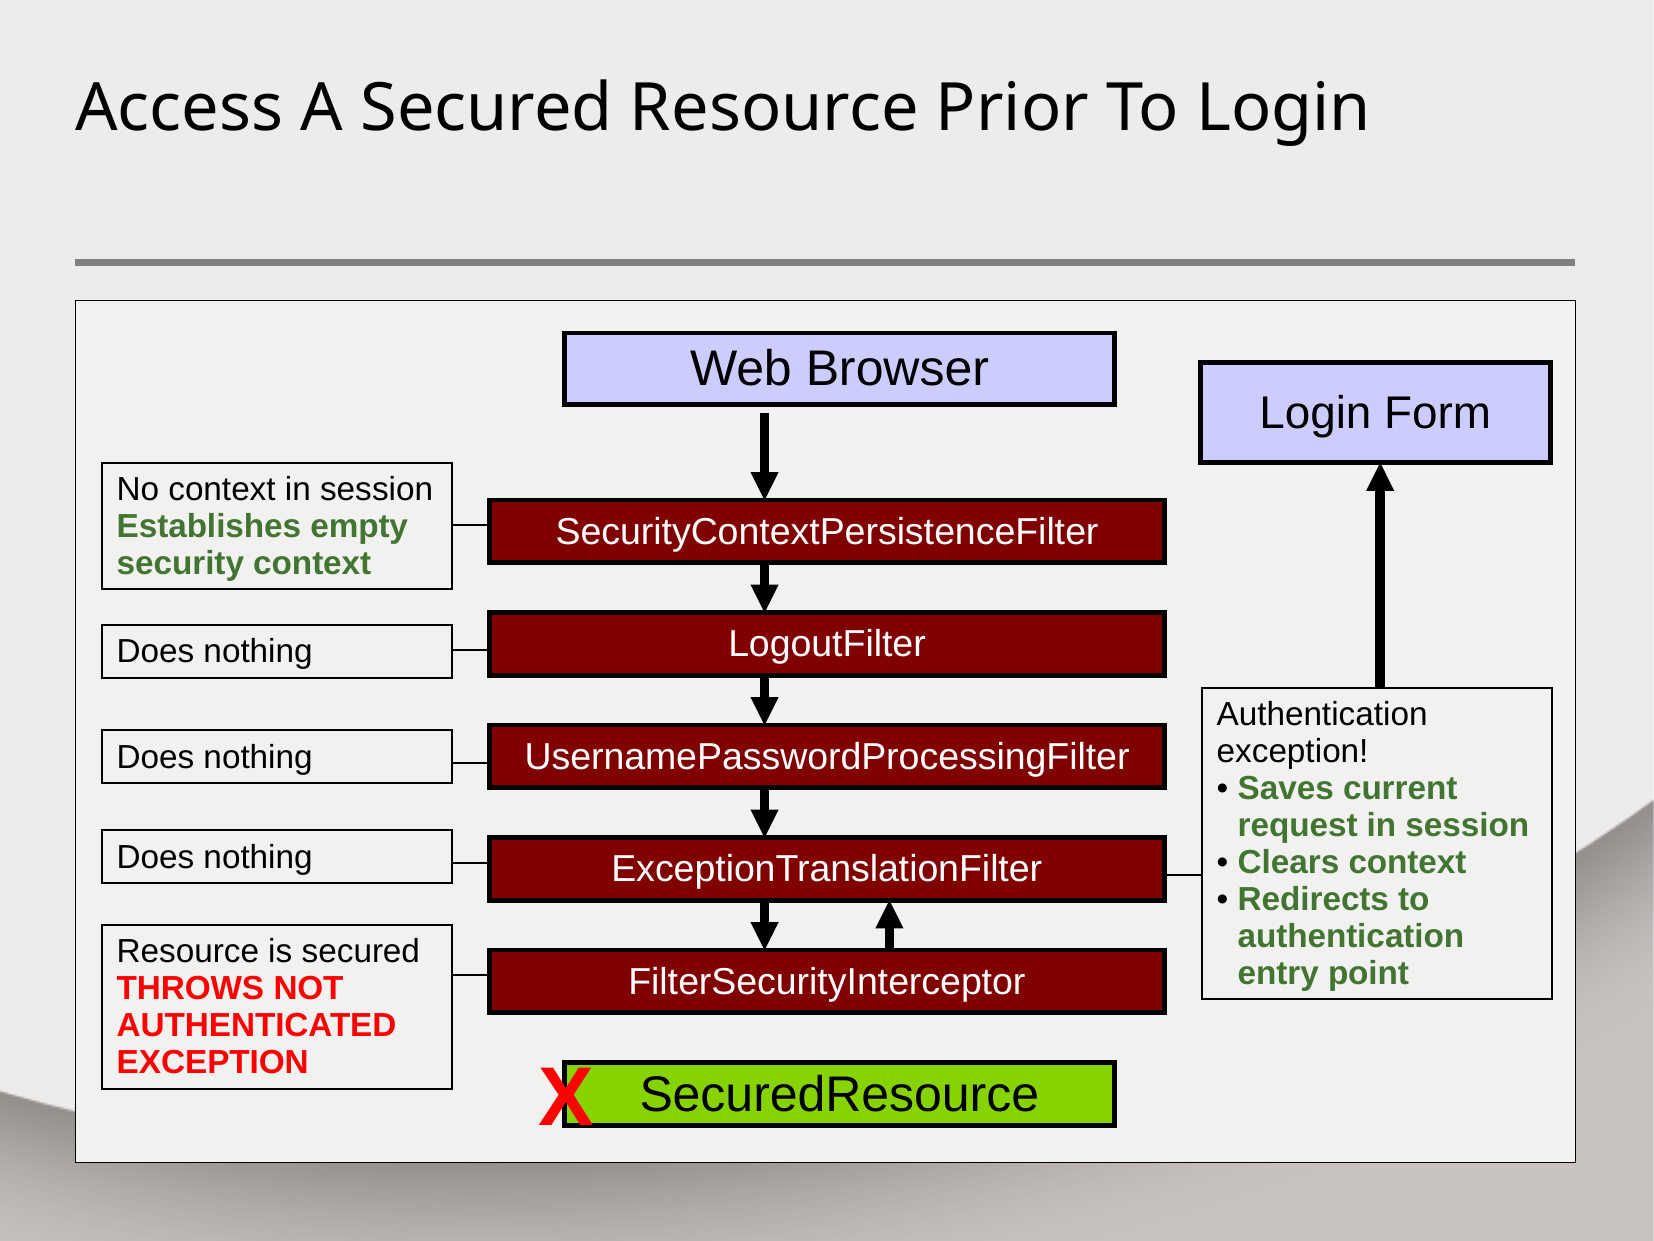

# Access A Secured Resource Prior To Login
Web Browser
Login Form
No context in session Establishes empty security context
SecurityContextPersistenceFilter
LogoutFilter
Does nothing
Authentication exception!
 Saves current
 request in session
 Clears context
 Redirects to
 authentication
 entry point
UsernamePasswordProcessingFilter
Does nothing
Does nothing
ExceptionTranslationFilter
Resource is secured THROWS NOT AUTHENTICATED EXCEPTION
FilterSecurityInterceptor
X
SecuredResource